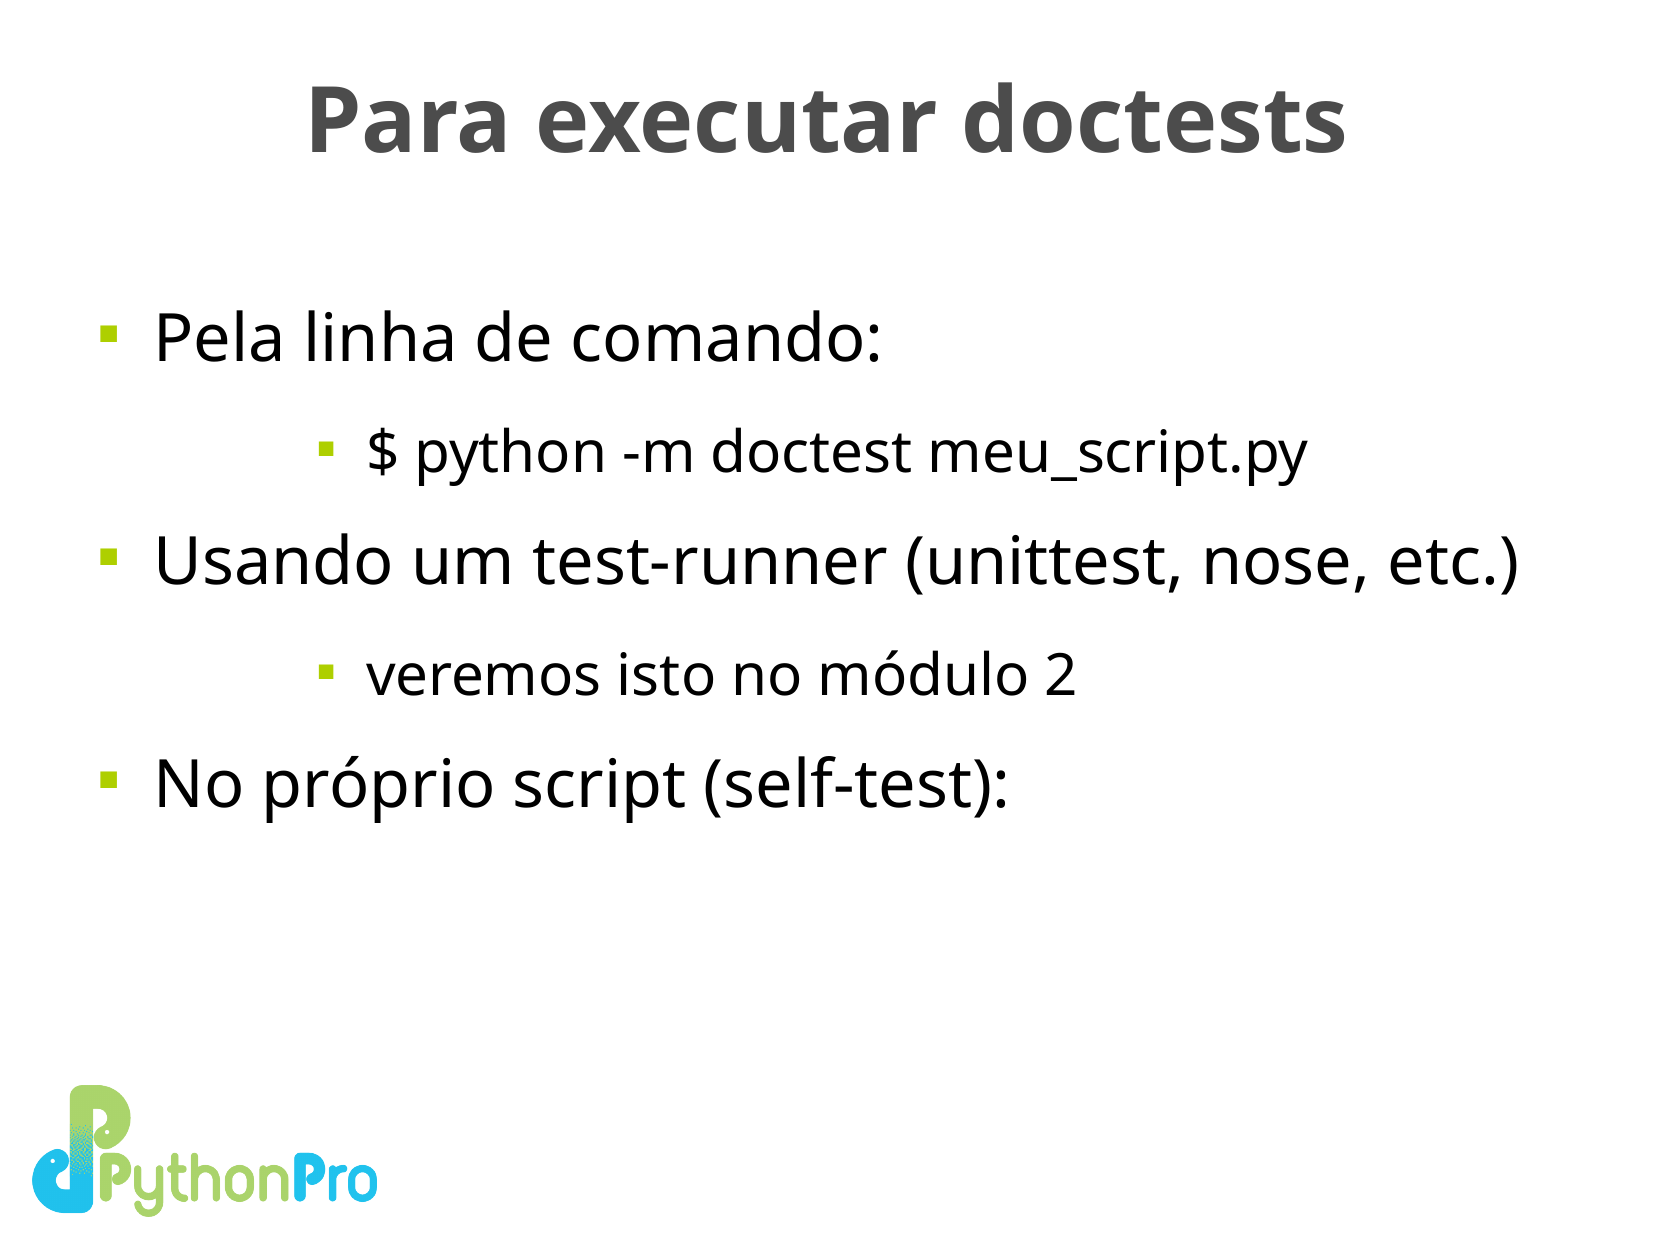

# Para executar doctests
Pela linha de comando:
$ python -m doctest meu_script.py
Usando um test-runner (unittest, nose, etc.)
veremos isto no módulo 2
No próprio script (self-test):